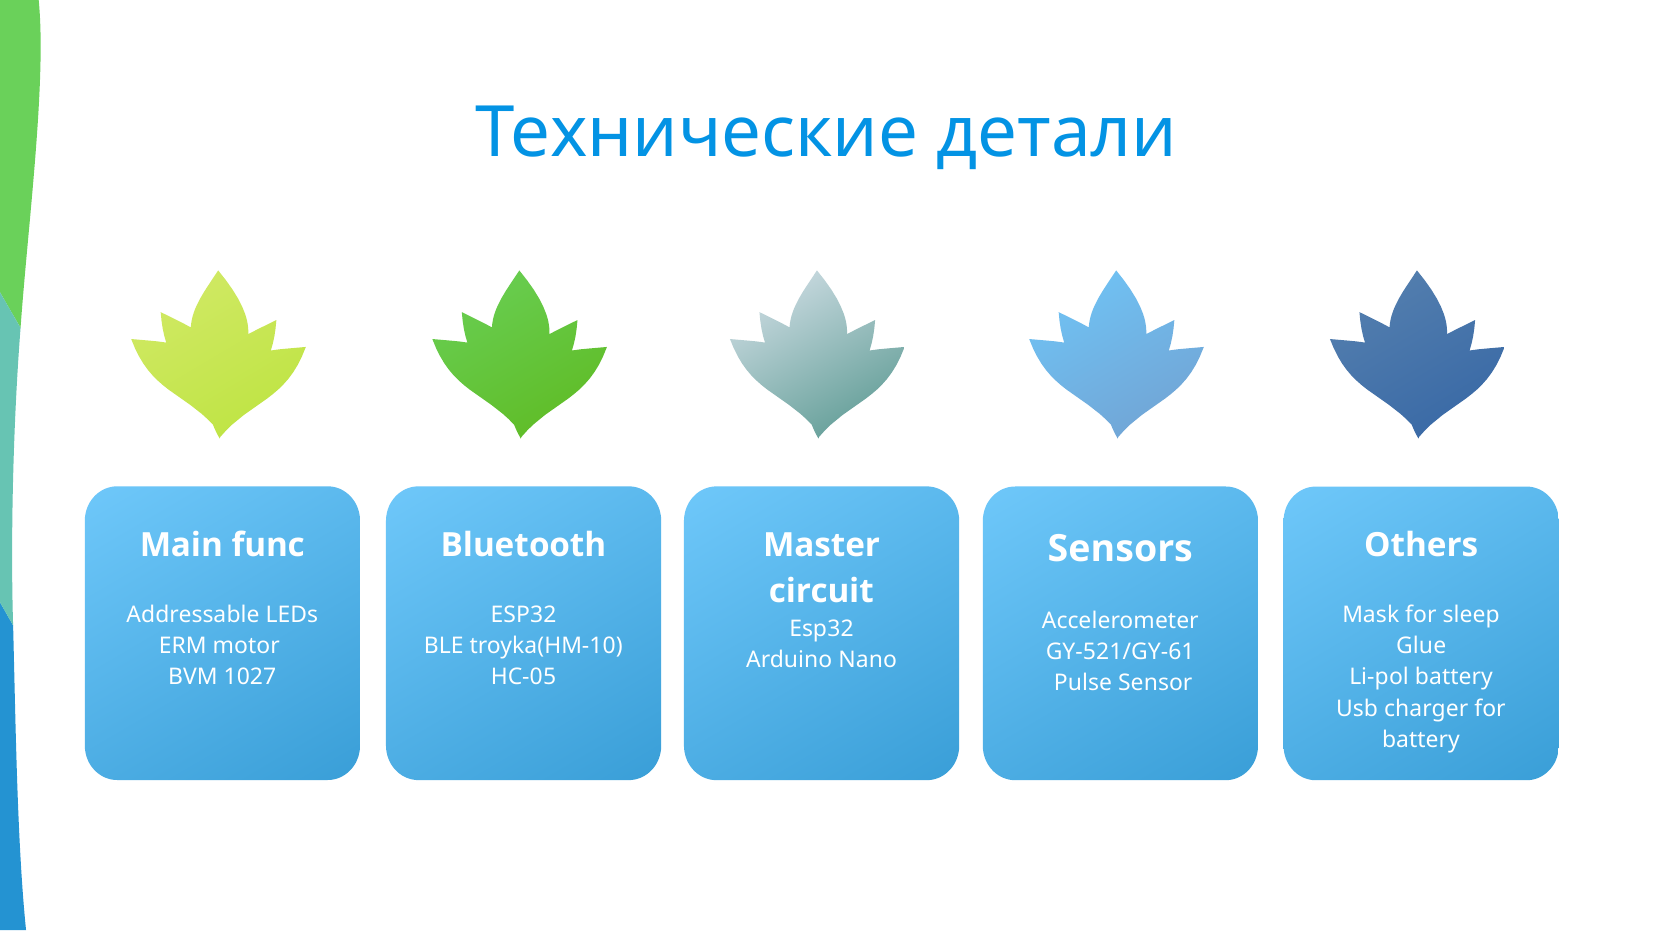

Технические детали
Main func
Addressable LEDs
ERM motor
BVM 1027
Bluetooth
ESP32
BLE troyka(HM-10)
HC-05
Master circuit
Esp32
Arduino Nano
Sensors
Accelerometer
GY-521/GY-61
 Pulse Sensor
Others
Mask for sleep
Glue
Li-pol battery
Usb charger for battery